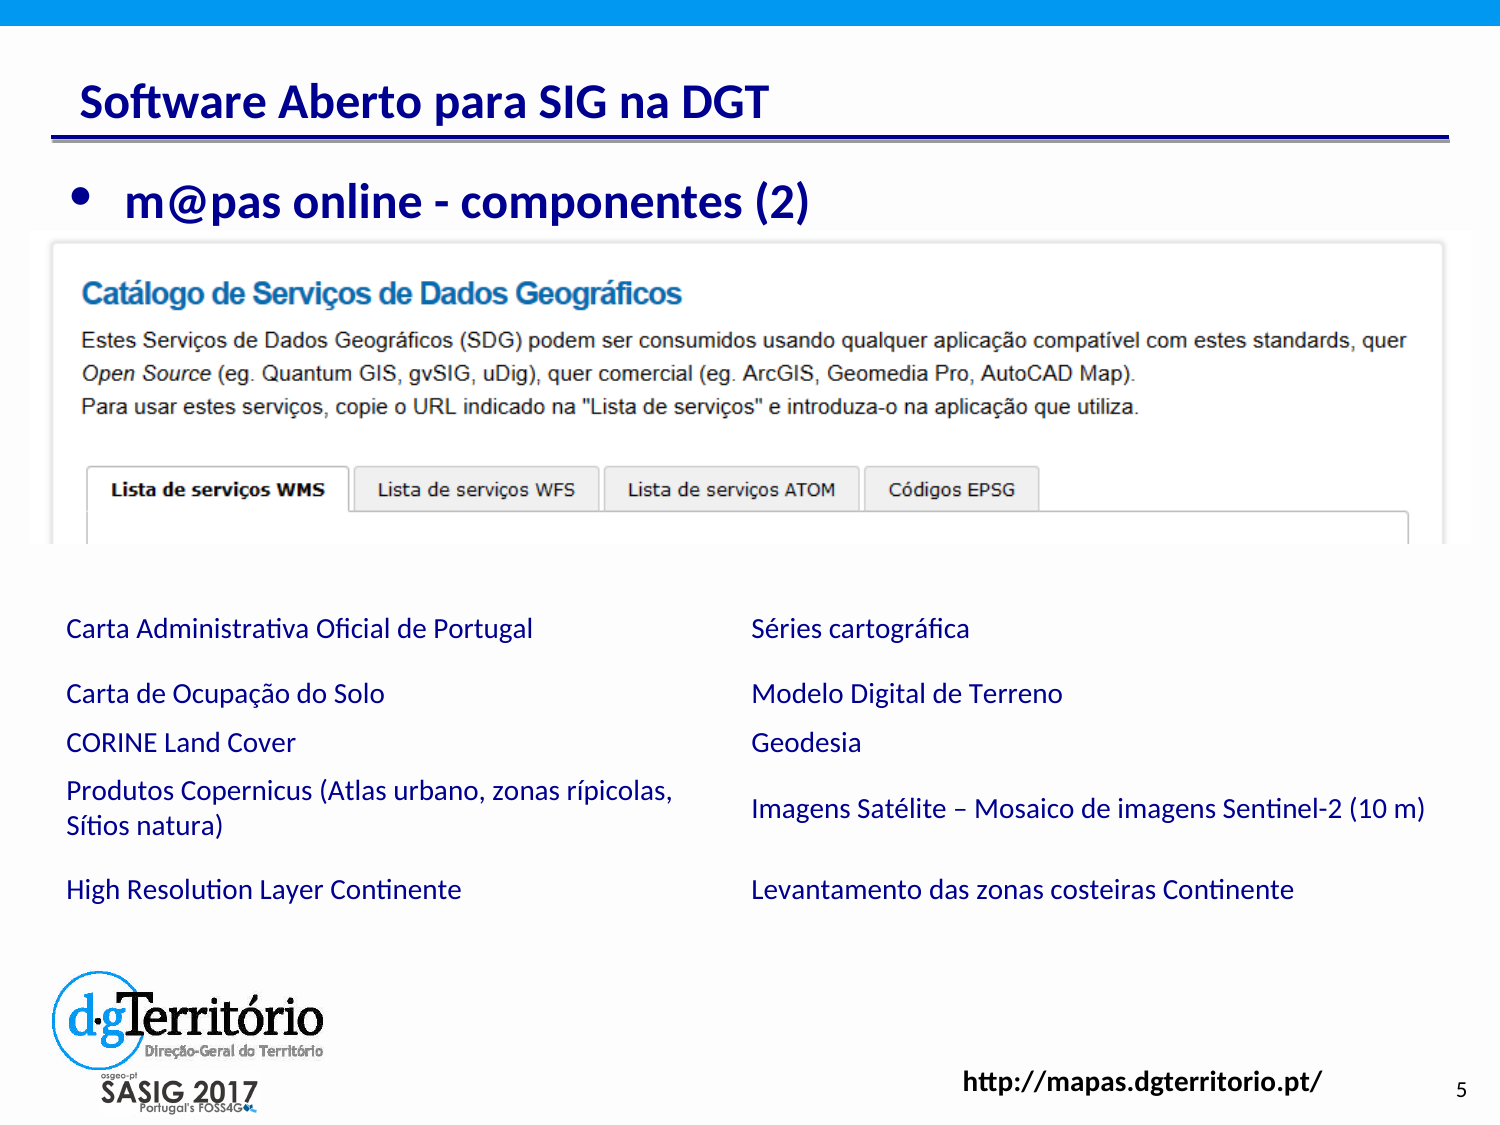

Software Aberto para SIG na DGT
# m@pas online - componentes (2)
| Carta Administrativa Oficial de Portugal | | Séries cartográfica |
| --- | --- | --- |
| Carta de Ocupação do Solo | | Modelo Digital de Terreno |
| CORINE Land Cover | | Geodesia |
| Produtos Copernicus (Atlas urbano, zonas rípicolas, Sítios natura) | | Imagens Satélite – Mosaico de imagens Sentinel-2 (10 m) |
| High Resolution Layer Continente | | Levantamento das zonas costeiras Continente |
http://mapas.dgterritorio.pt/